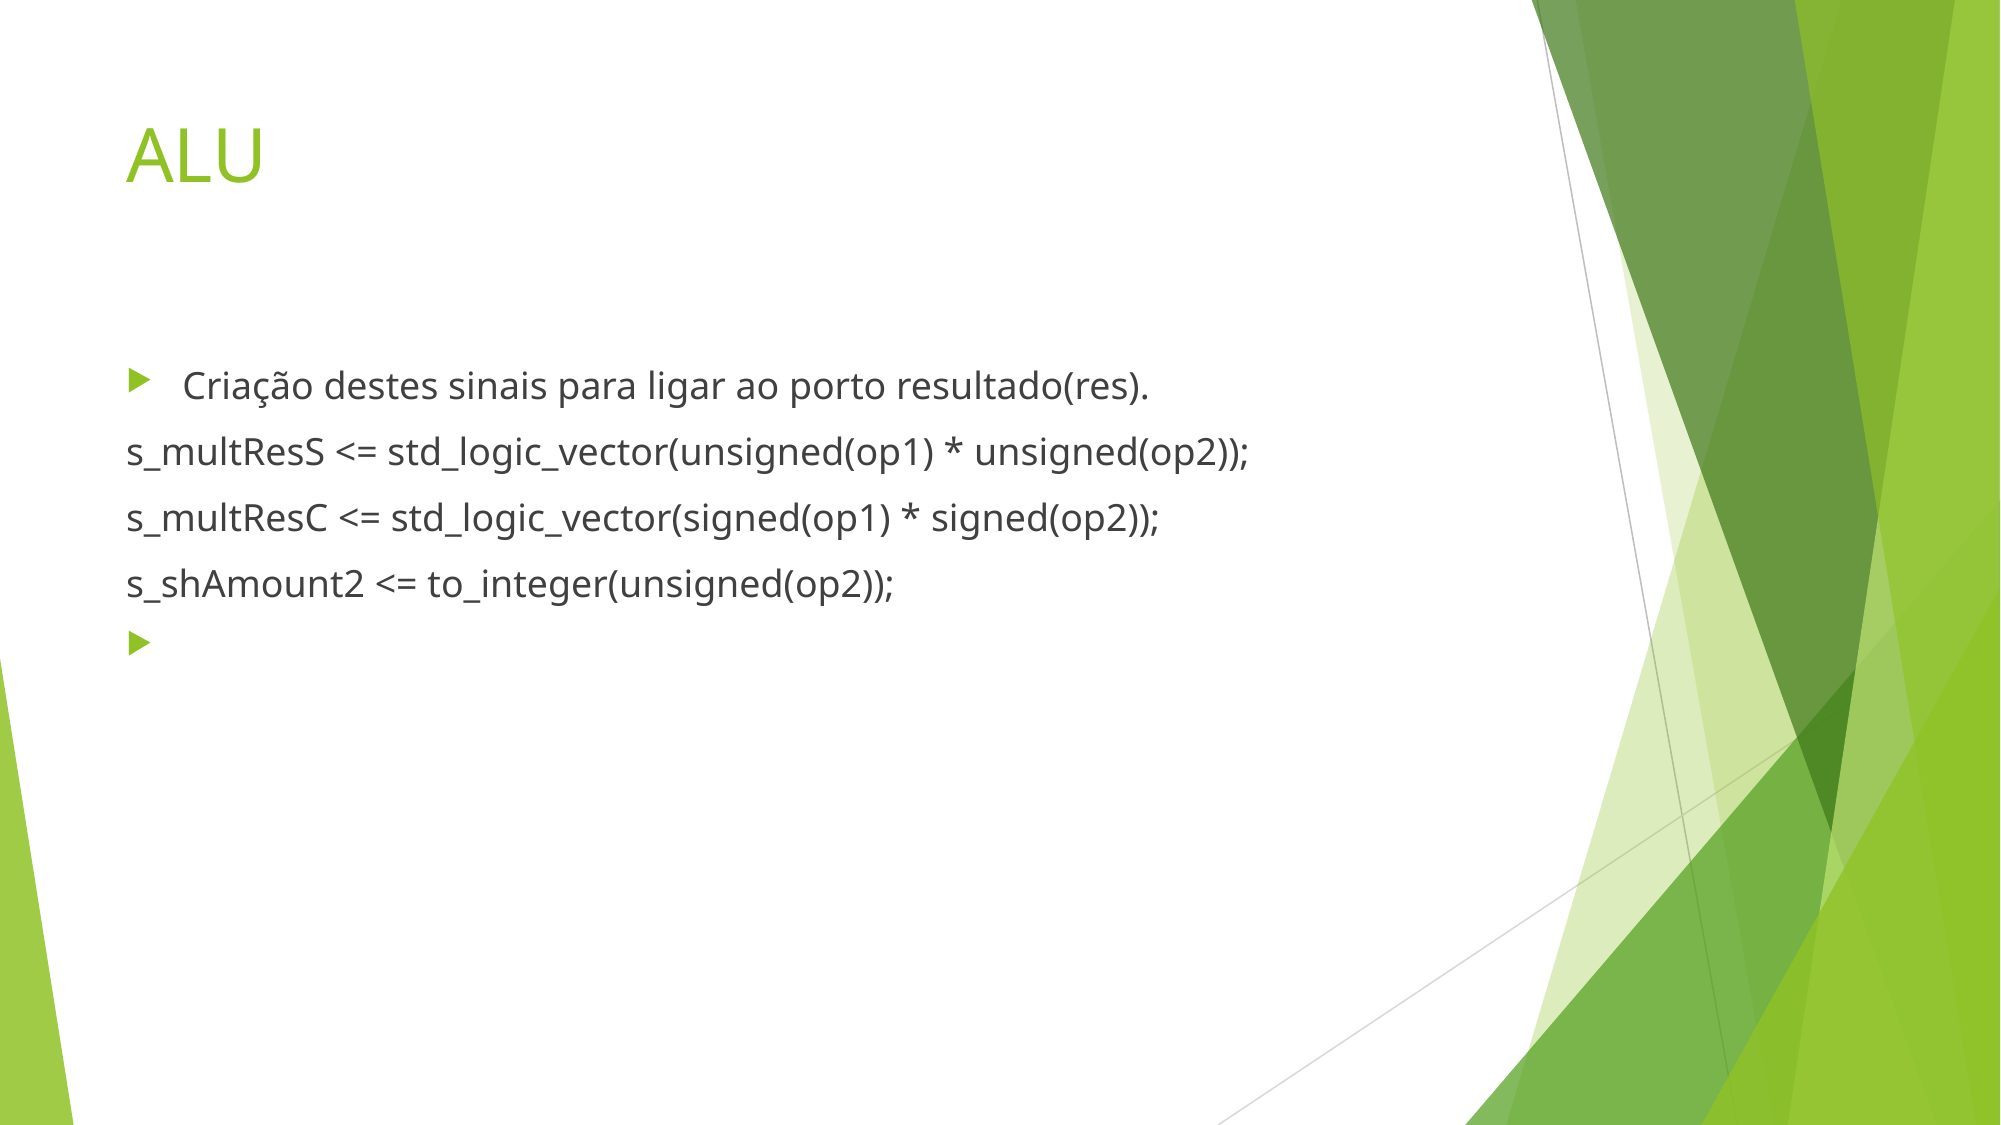

# ALU
Criação destes sinais para ligar ao porto resultado(res).
s_multResS <= std_logic_vector(unsigned(op1) * unsigned(op2));
s_multResC <= std_logic_vector(signed(op1) * signed(op2));
s_shAmount2 <= to_integer(unsigned(op2));